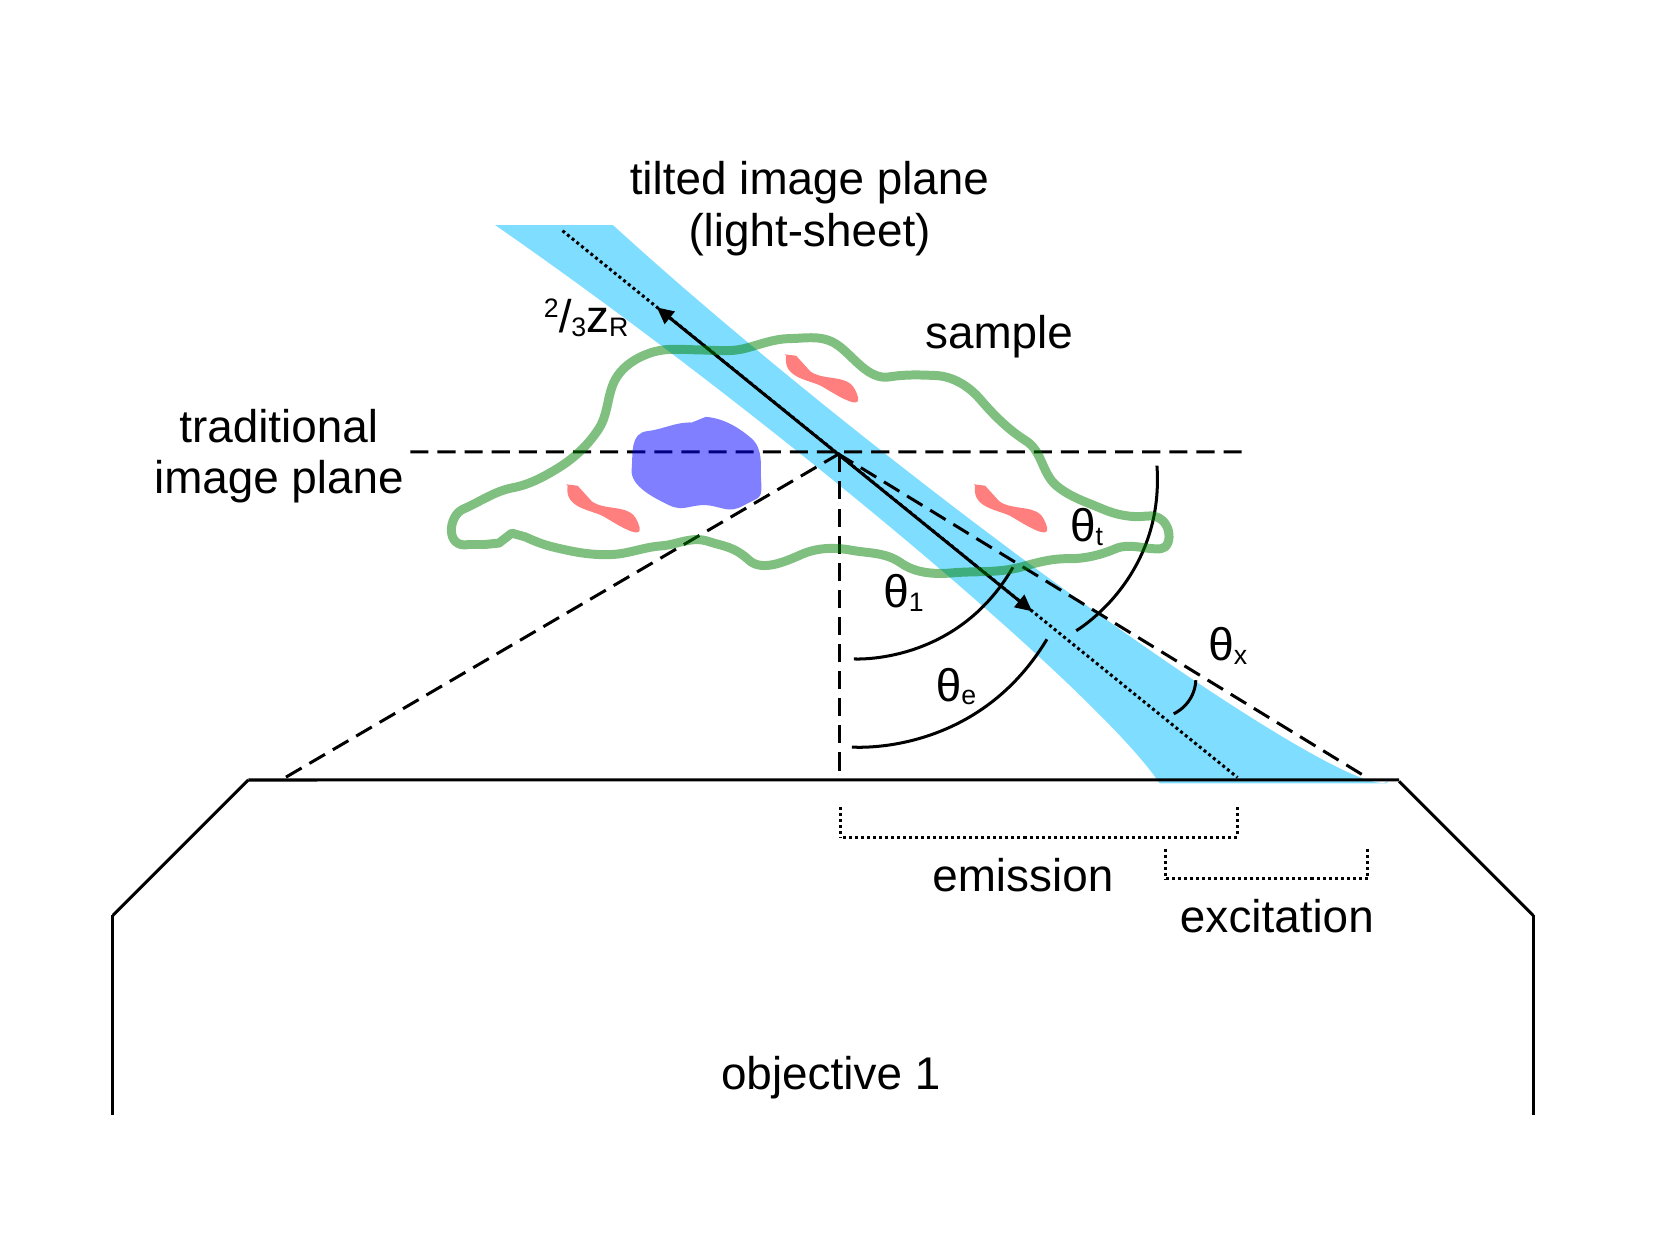

tilted image plane (light-sheet)
2/3zR
sample
traditional image plane
θt
θ1
θx
θe
emission
excitation
objective 1